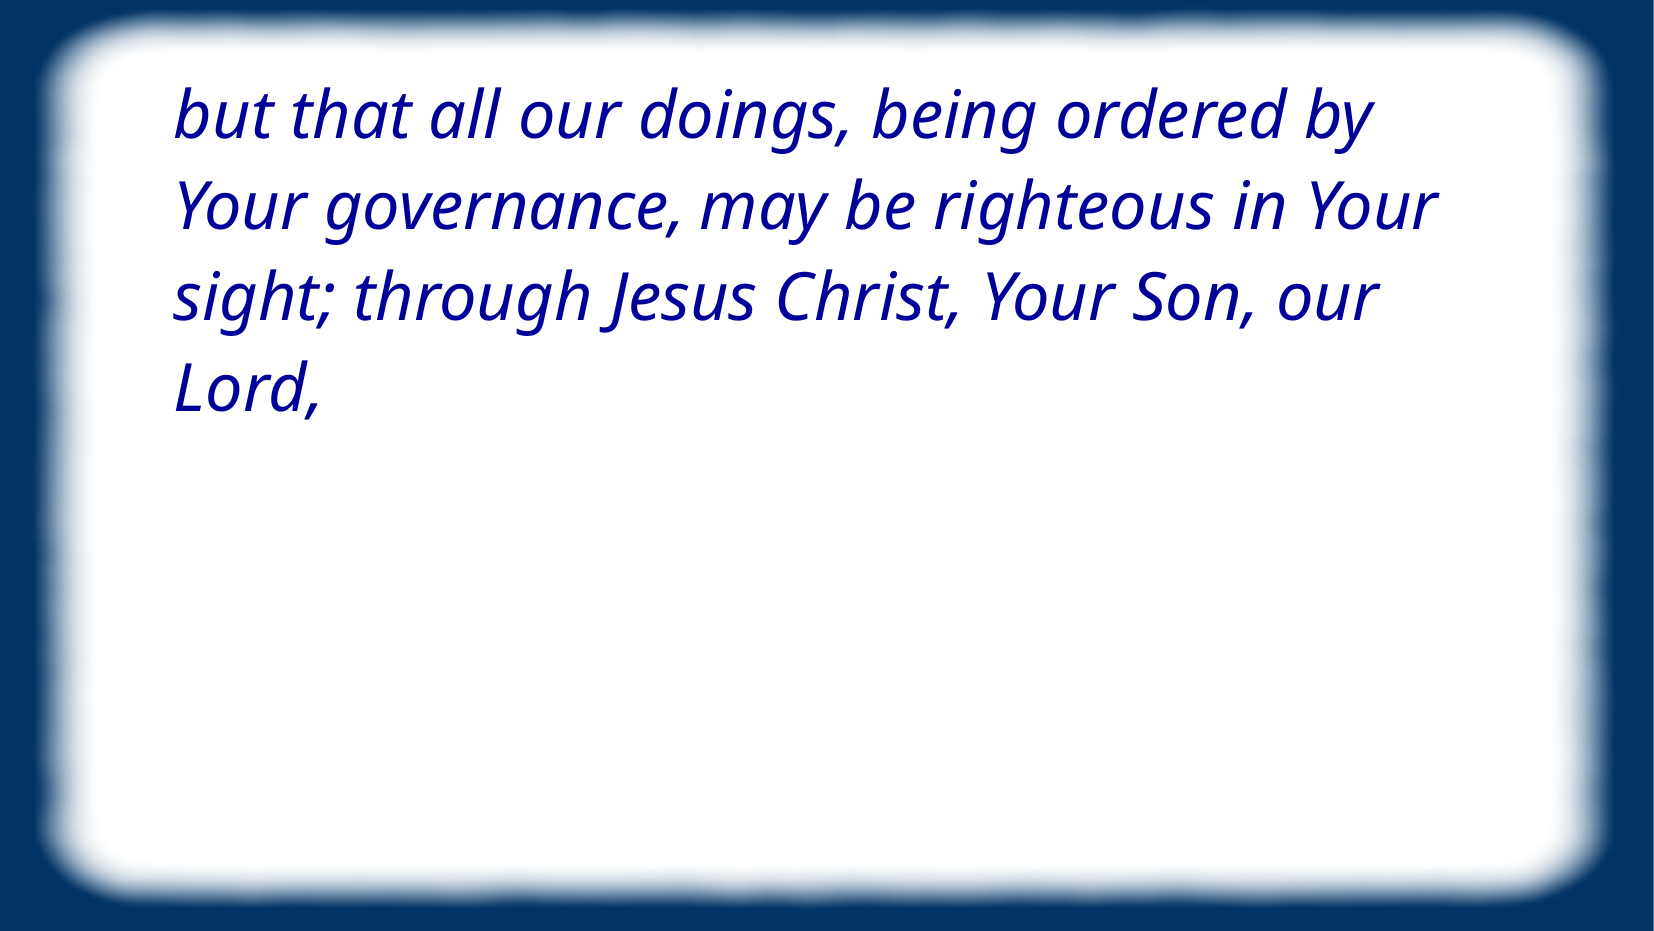

but that all our doings, being ordered by
 Your governance, may be righteous in Your
 sight; through Jesus Christ, Your Son, our
 Lord,